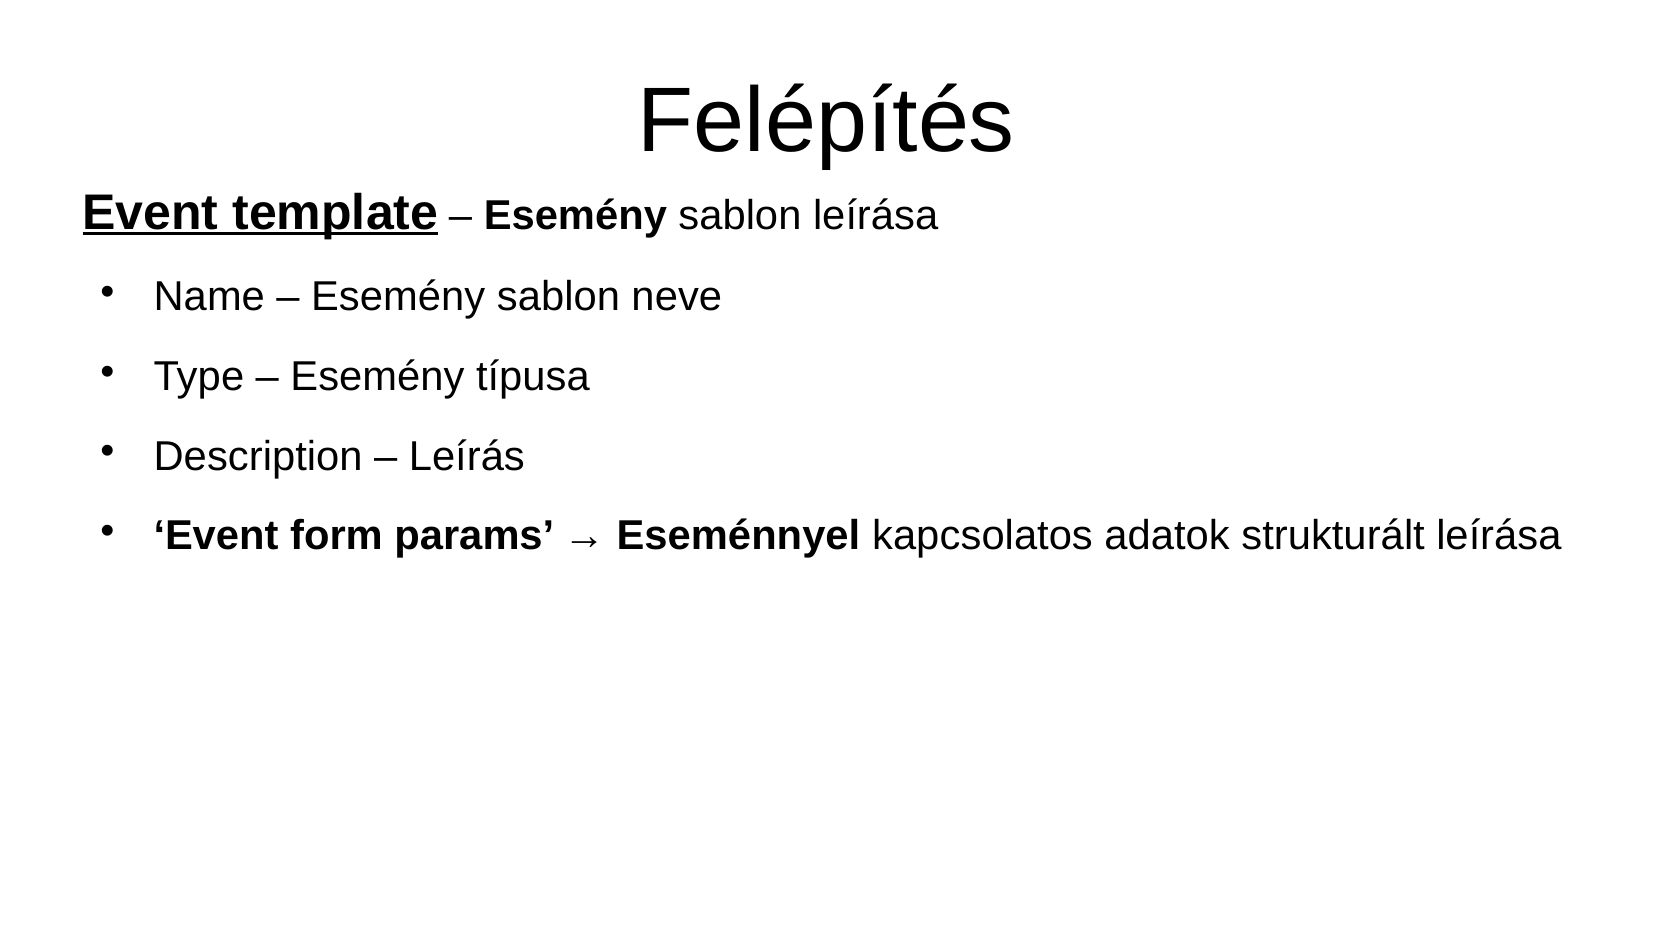

# Felépítés
Event template – Esemény sablon leírása
Name – Esemény sablon neve
Type – Esemény típusa
Description – Leírás
‘Event form params’ → Eseménnyel kapcsolatos adatok strukturált leírása